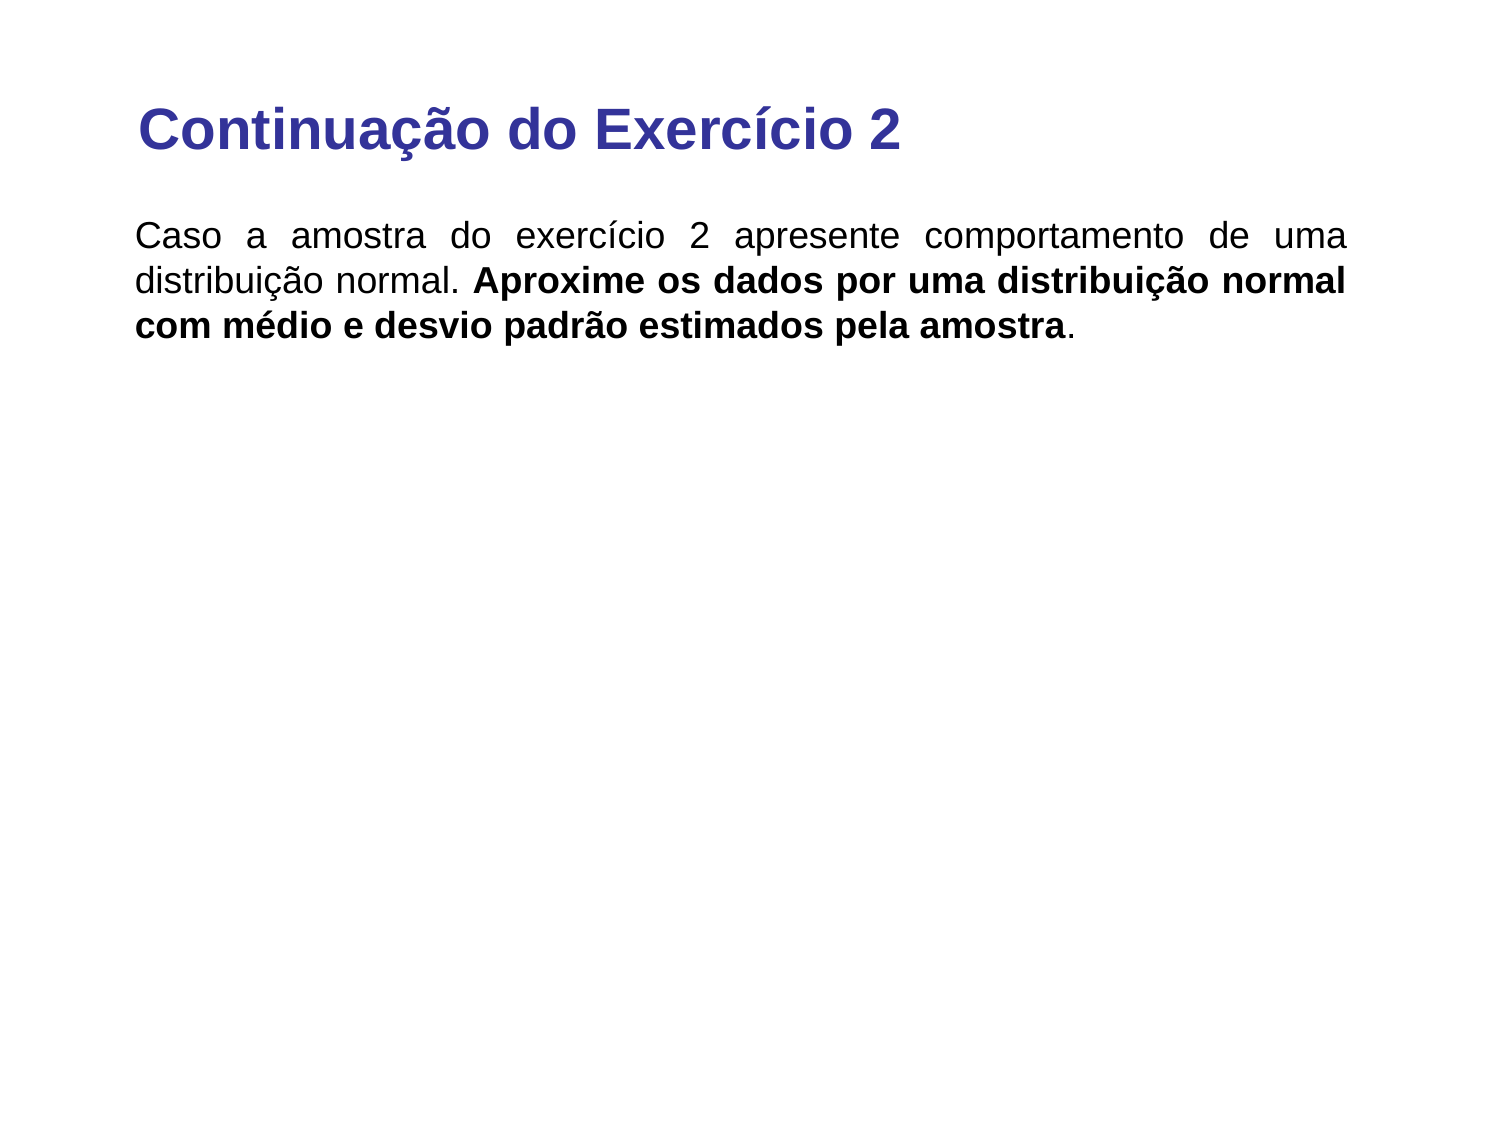

Continuação do Exercício 2
Caso a amostra do exercício 2 apresente comportamento de uma distribuição normal. Aproxime os dados por uma distribuição normal com médio e desvio padrão estimados pela amostra.